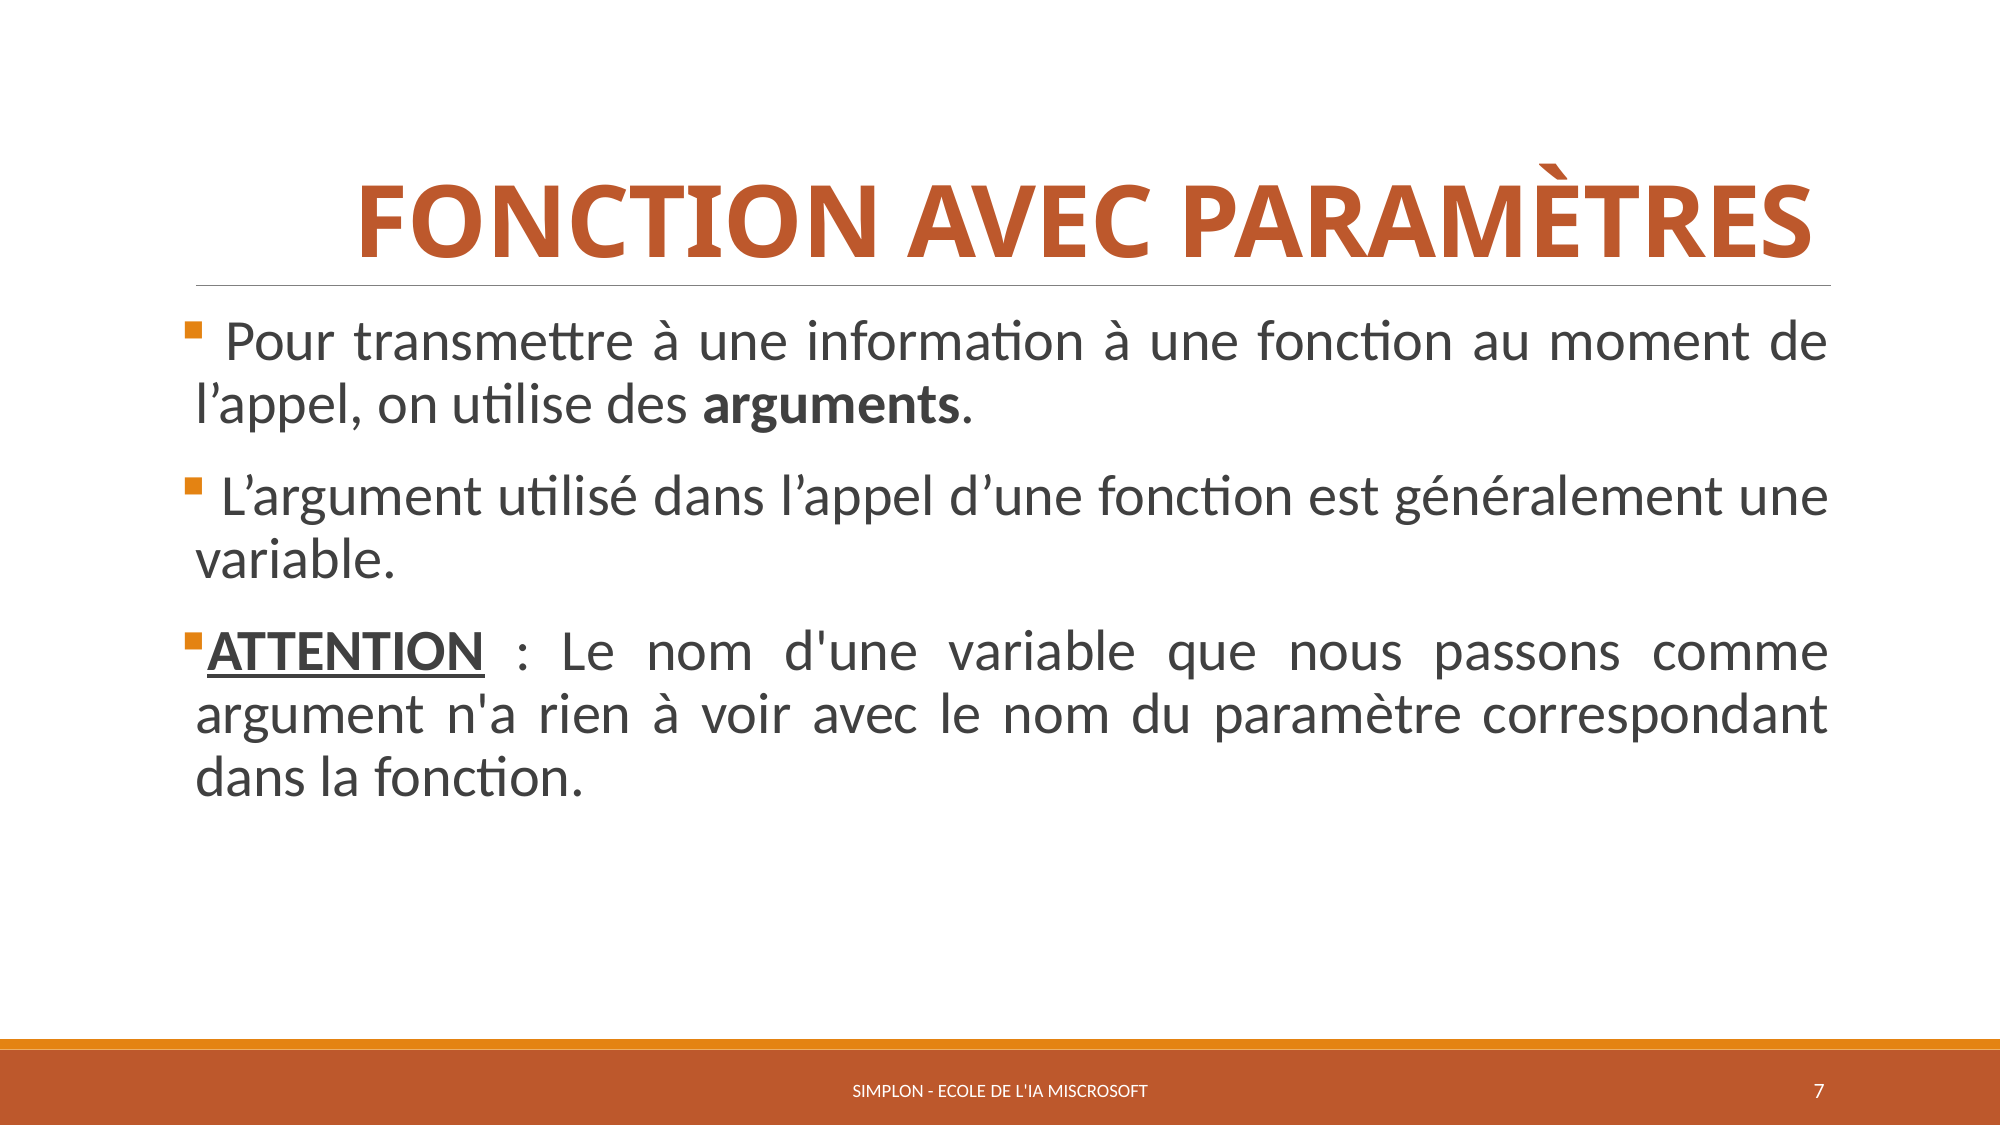

FONCTION AVEC PARAMÈTRES
 Pour transmettre à une information à une fonction au moment de l’appel, on utilise des arguments.
 L’argument utilisé dans l’appel d’une fonction est généralement une variable.
ATTENTION : Le nom d'une variable que nous passons comme argument n'a rien à voir avec le nom du paramètre correspondant dans la fonction.
Simplon - Ecole de l'IA Miscrosoft